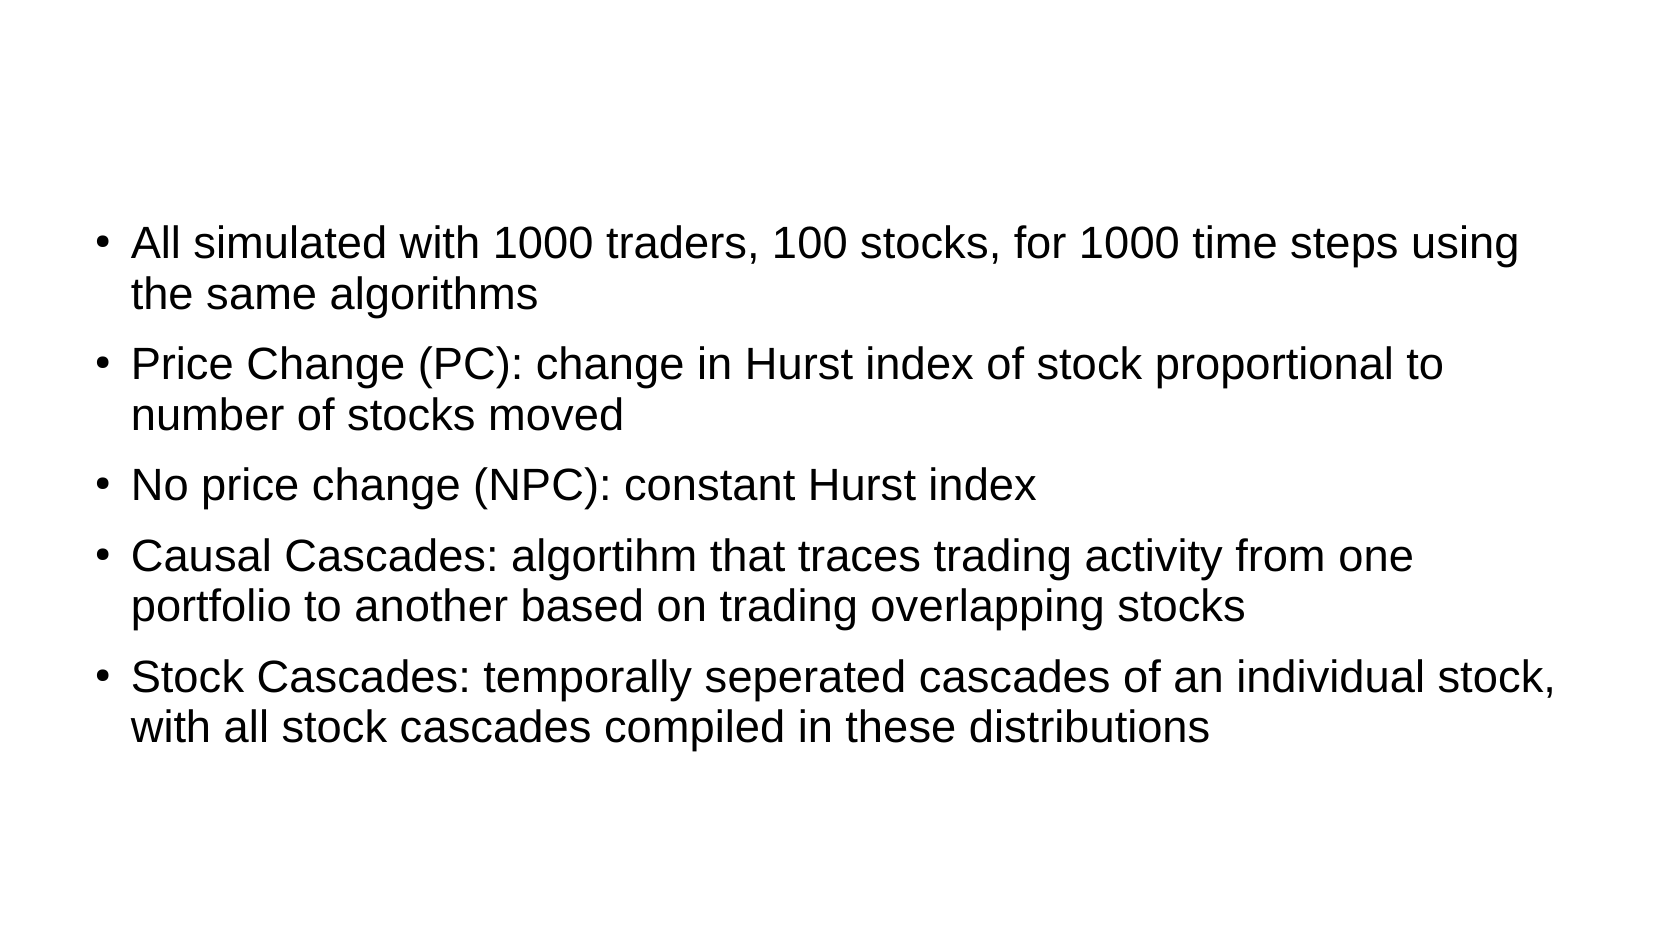

#
All simulated with 1000 traders, 100 stocks, for 1000 time steps using the same algorithms
Price Change (PC): change in Hurst index of stock proportional to number of stocks moved
No price change (NPC): constant Hurst index
Causal Cascades: algortihm that traces trading activity from one portfolio to another based on trading overlapping stocks
Stock Cascades: temporally seperated cascades of an individual stock, with all stock cascades compiled in these distributions